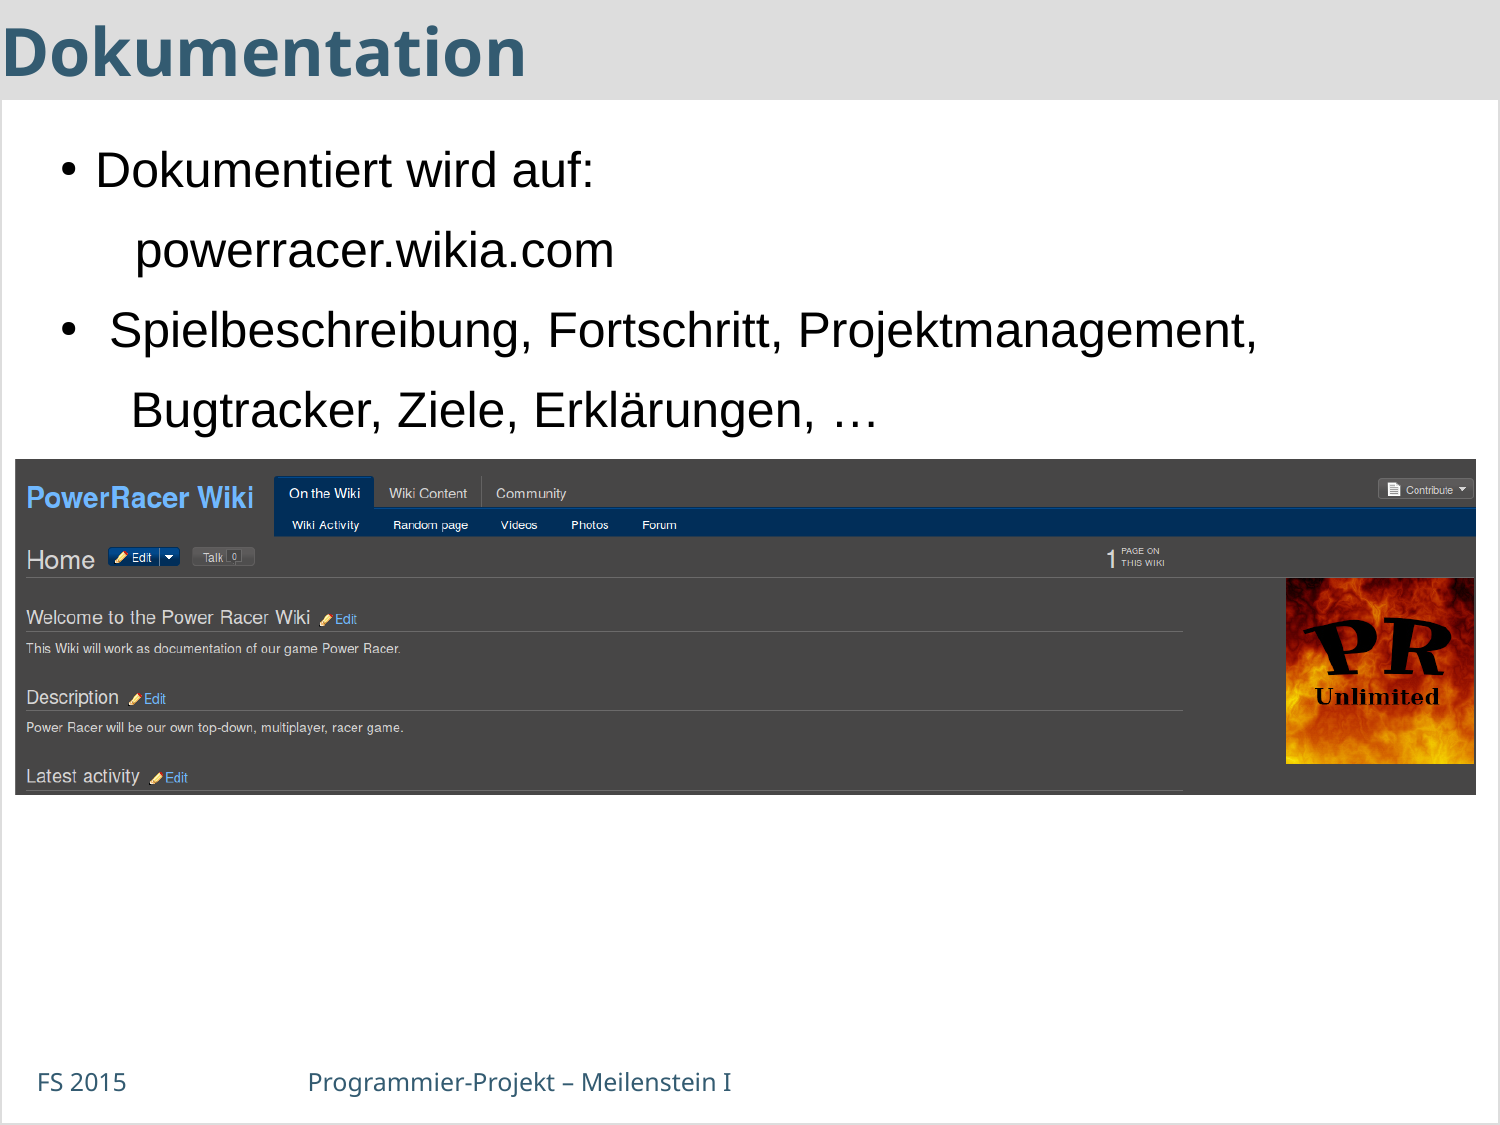

# Dokumentation
Simeon Jackman: Sound, Rendering (AWT, Swing), Level design, Physics programming (Kollisionen, Beschleunigung,…)
Florian Spiess: Rendering (AWT, Swing), Input management, Physics programming
Marco Leu: Server-client Kommunikation,Physics programming, Lobby/Chat system
Benjamin Zumbrunn:
Dokumentiert wird auf:
	powerracer.wikia.com
 Spielbeschreibung, Fortschritt, Projektmanagement,
Bugtracker, Ziele, Erklärungen, …
FS 2015
Programmier-Projekt – Meilenstein I